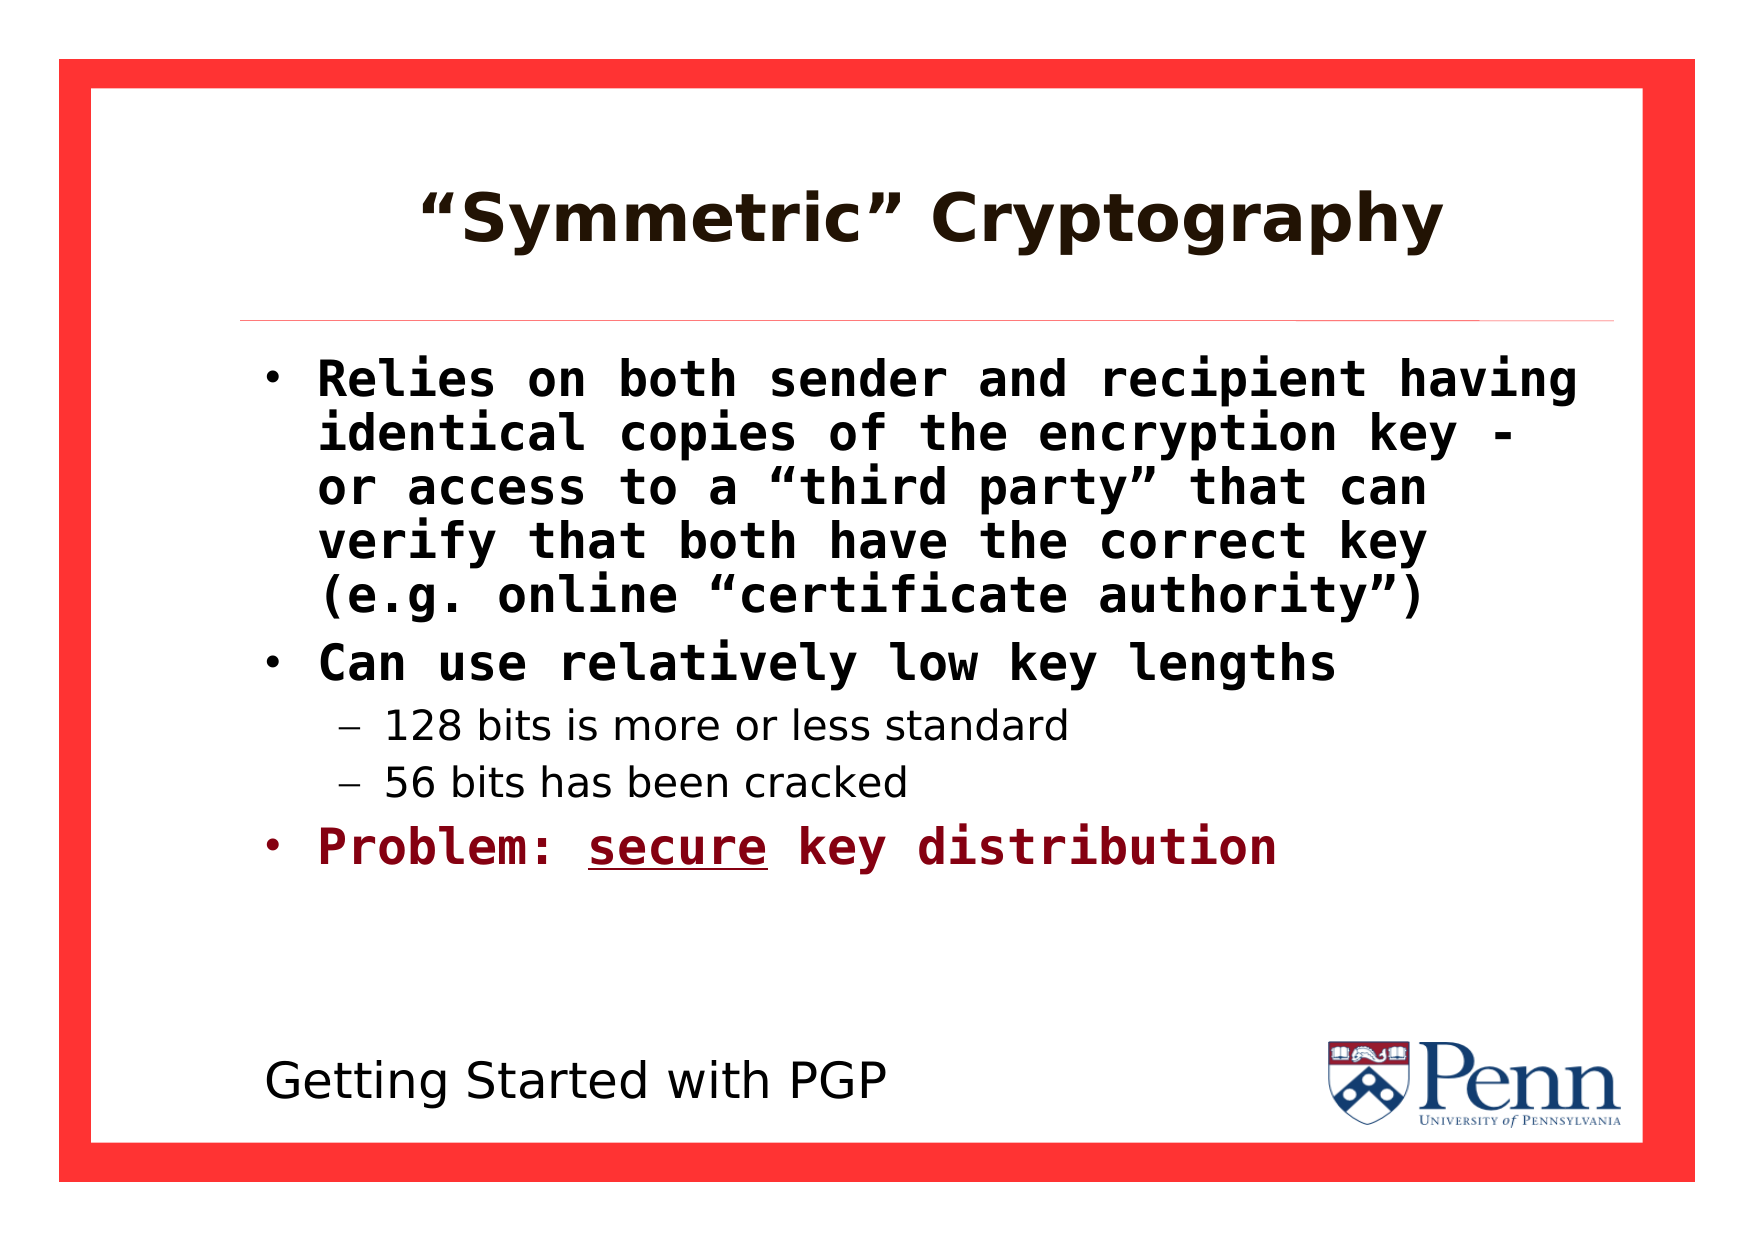

# “Symmetric” Cryptography
Relies on both sender and recipient having identical copies of the encryption key - or access to a “third party” that can verify that both have the correct key (e.g. online “certificate authority”)
Can use relatively low key lengths
128 bits is more or less standard
56 bits has been cracked
Problem: secure key distribution